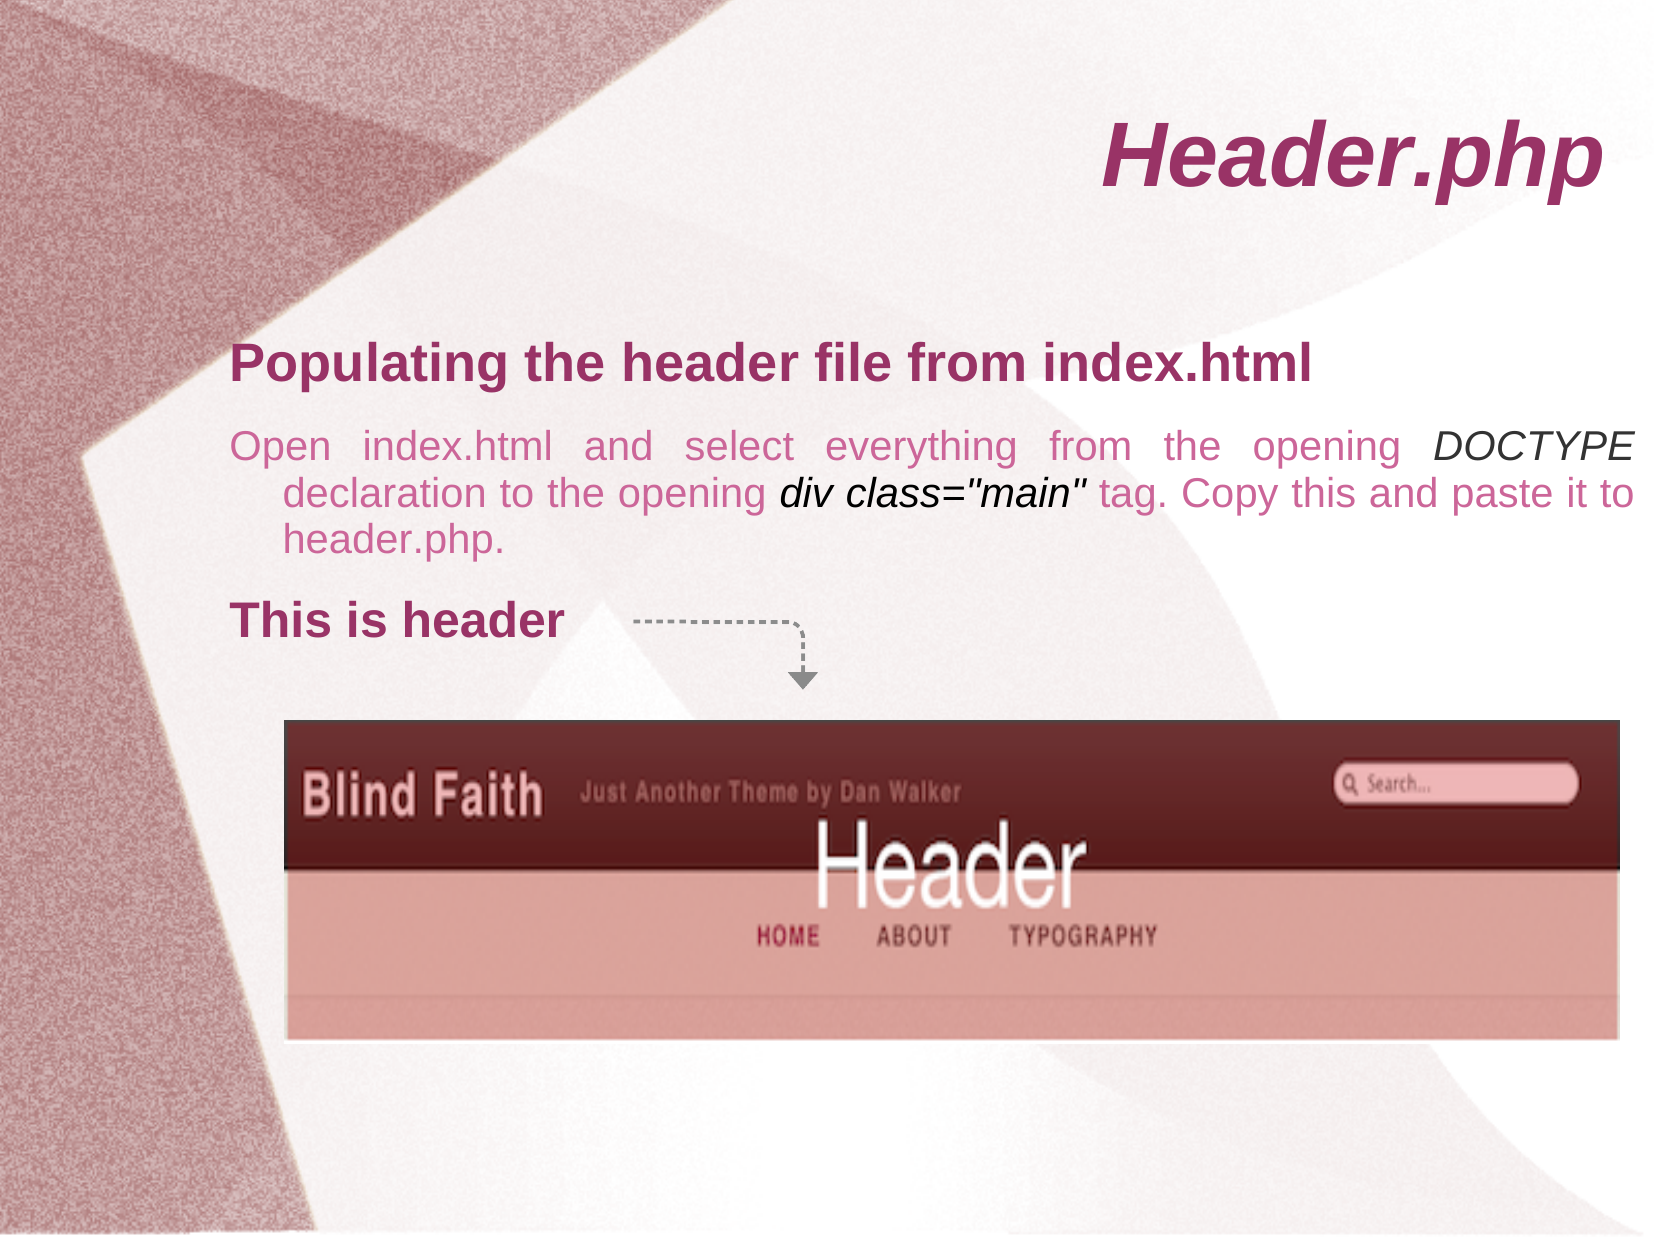

# Header.php
Populating the header file from index.html
Open index.html and select everything from the opening DOCTYPE declaration to the opening div class="main" tag. Copy this and paste it to header.php.
This is header